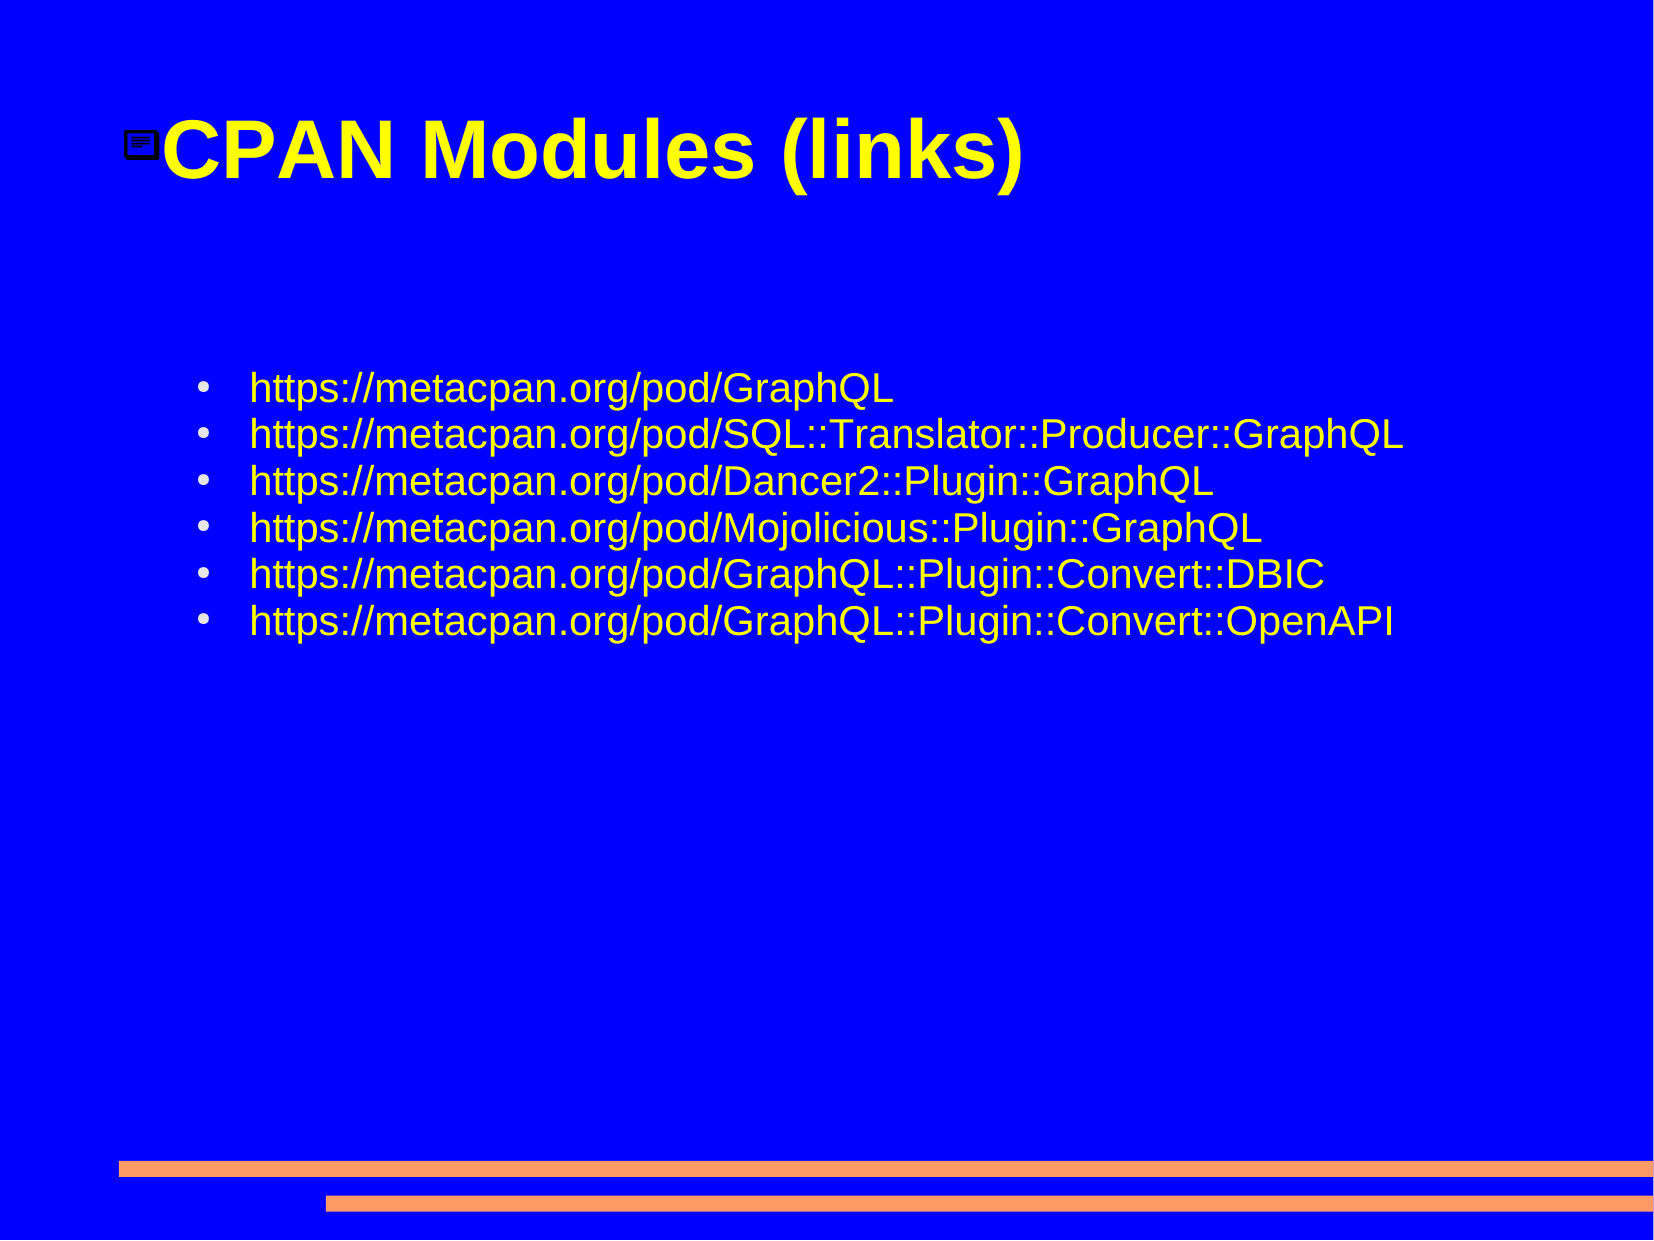

# CPAN Modules (links)
https://metacpan.org/pod/GraphQL
https://metacpan.org/pod/SQL::Translator::Producer::GraphQL
https://metacpan.org/pod/Dancer2::Plugin::GraphQL
https://metacpan.org/pod/Mojolicious::Plugin::GraphQL
https://metacpan.org/pod/GraphQL::Plugin::Convert::DBIC
https://metacpan.org/pod/GraphQL::Plugin::Convert::OpenAPI